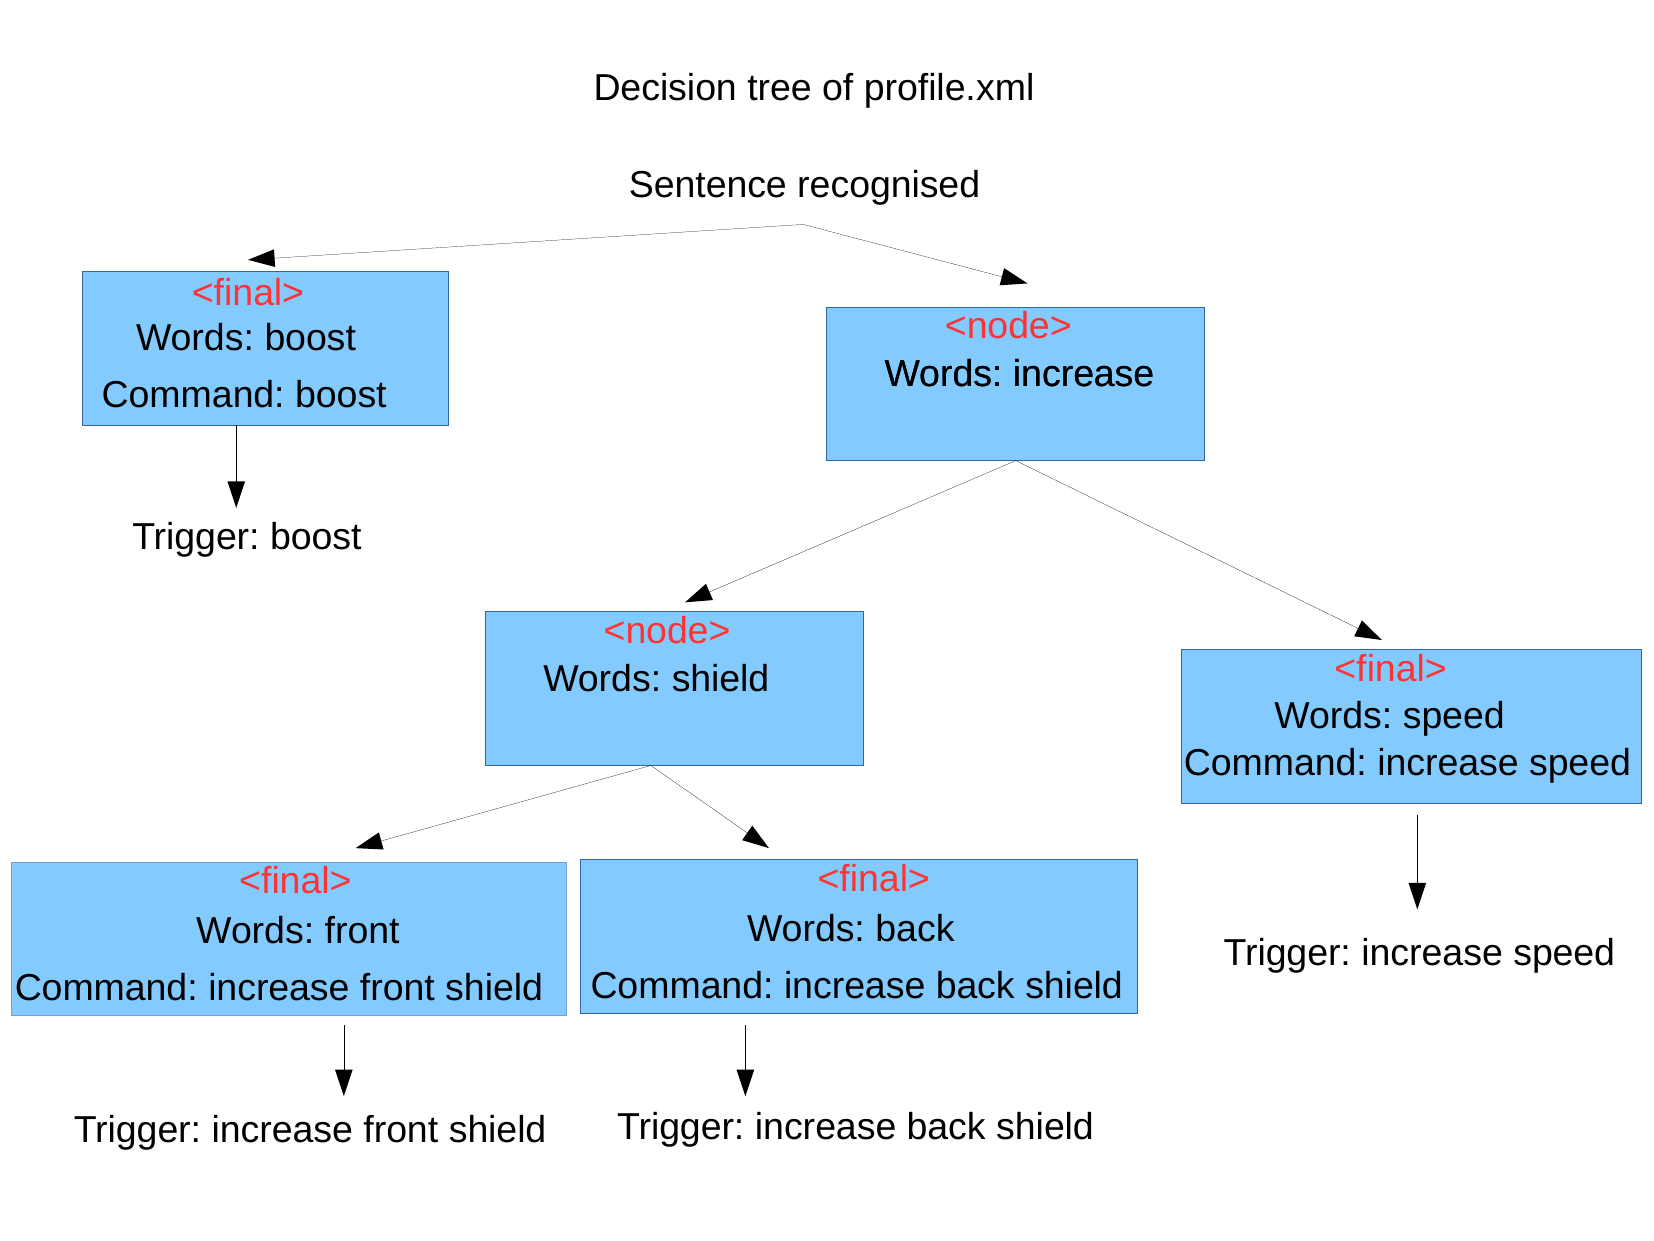

Decision tree of profile.xml
Sentence recognised
<final>
<node>
Words: boost
Words: increase
Words: increase
Command: boost
Trigger: boost
<node>
<final>
Words: shield
Words: speed
Command: increase speed
<final>
<final>
Words: back
Words: front
Trigger: increase speed
Command: increase back shield
Command: increase front shield
Trigger: increase back shield
Trigger: increase front shield